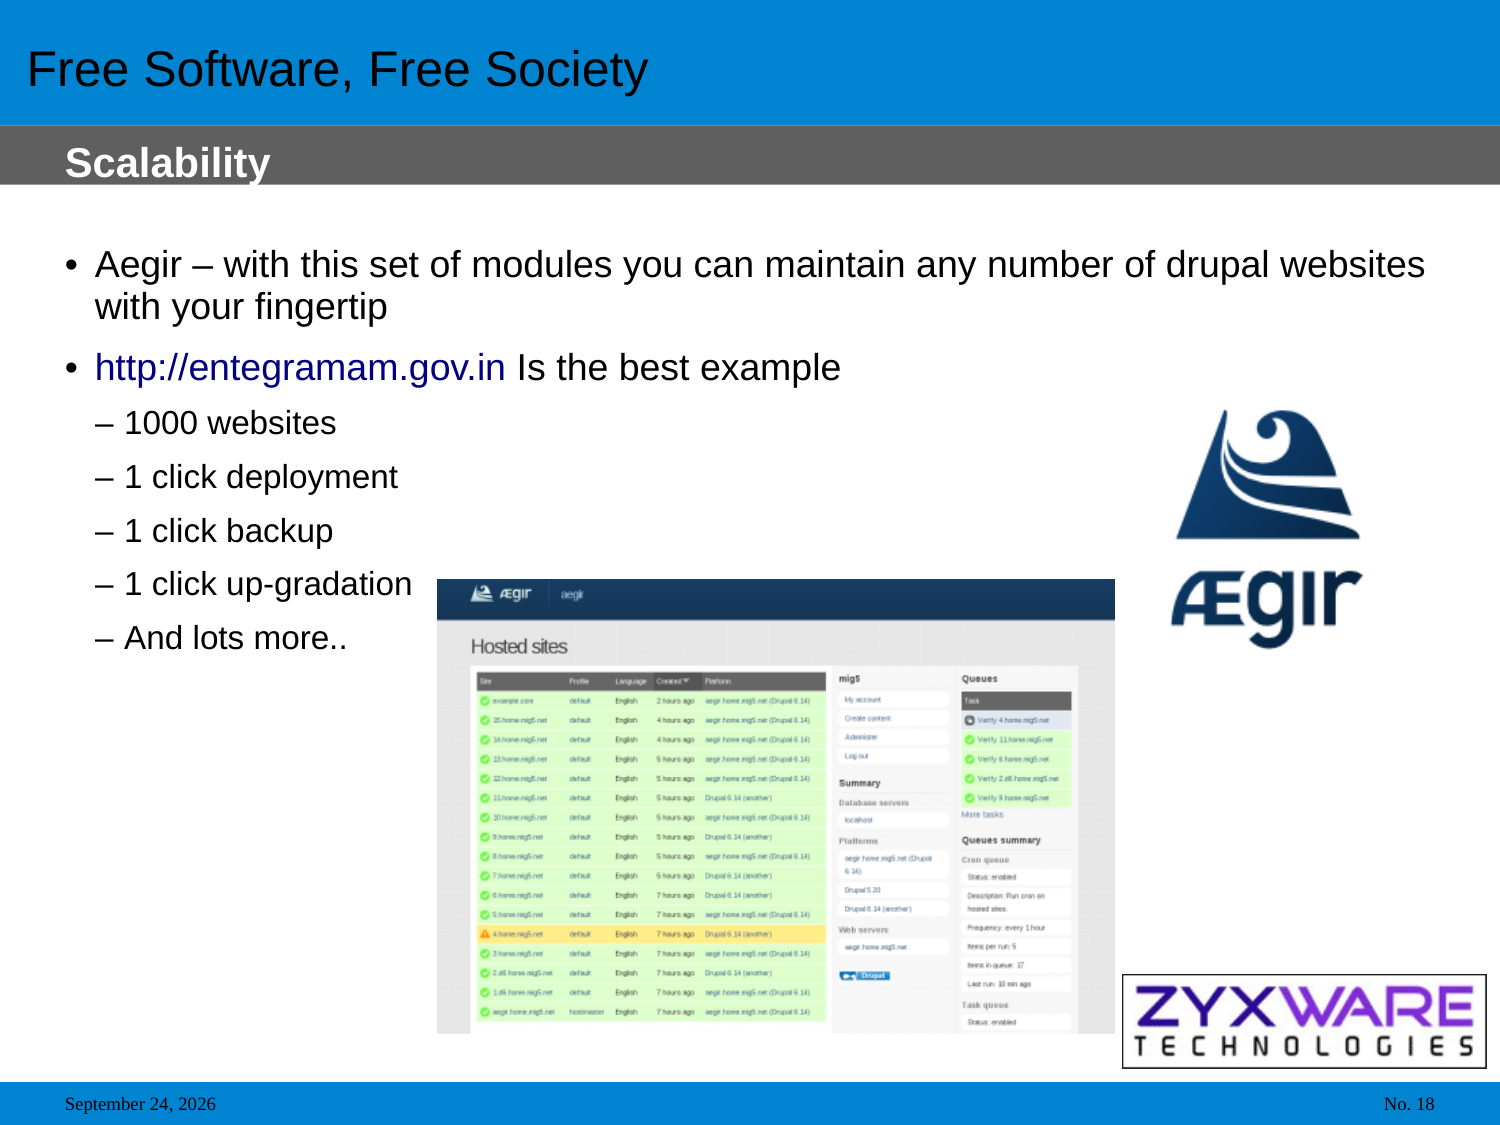

# Scalability
Aegir – with this set of modules you can maintain any number of drupal websites with your fingertip
http://entegramam.gov.in Is the best example
1000 websites
1 click deployment
1 click backup
1 click up-gradation
And lots more..
18